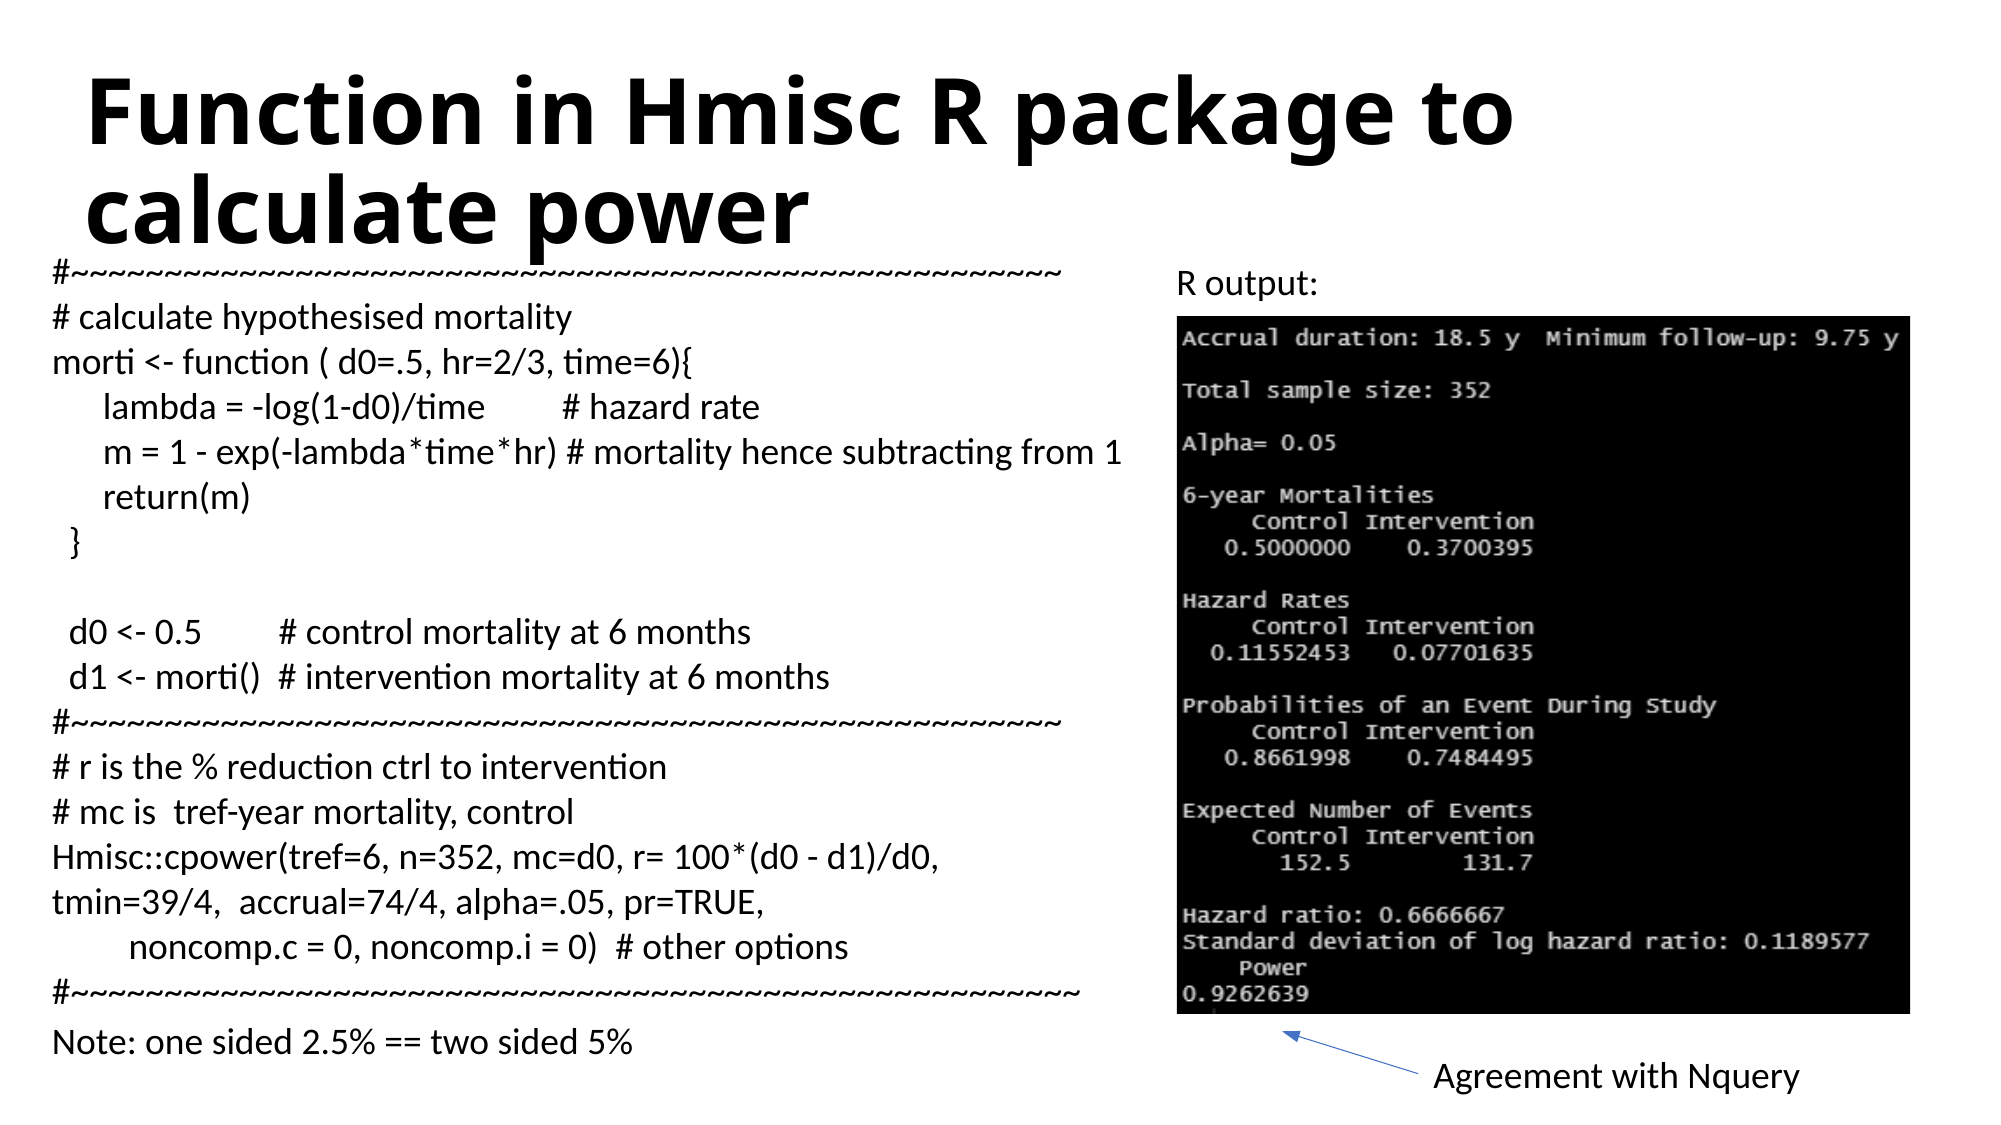

# Function in Hmisc R package to calculate power
#~~~~~~~~~~~~~~~~~~~~~~~~~~~~~~~~~~~~~~~~~~~~~~~~~~~~~
# calculate hypothesised mortality
morti <- function ( d0=.5, hr=2/3, time=6){
 lambda = -log(1-d0)/time # hazard rate
 m = 1 - exp(-lambda*time*hr) # mortality hence subtracting from 1
 return(m)
 }
 d0 <- 0.5 # control mortality at 6 months
 d1 <- morti() # intervention mortality at 6 months
#~~~~~~~~~~~~~~~~~~~~~~~~~~~~~~~~~~~~~~~~~~~~~~~~~~~~~
# r is the % reduction ctrl to intervention
# mc is tref-year mortality, control
Hmisc::cpower(tref=6, n=352, mc=d0, r= 100*(d0 - d1)/d0,
tmin=39/4, accrual=74/4, alpha=.05, pr=TRUE,
 noncomp.c = 0, noncomp.i = 0) # other options
#~~~~~~~~~~~~~~~~~~~~~~~~~~~~~~~~~~~~~~~~~~~~~~~~~~~~~~
R output:
Note: one sided 2.5% == two sided 5%
Agreement with Nquery